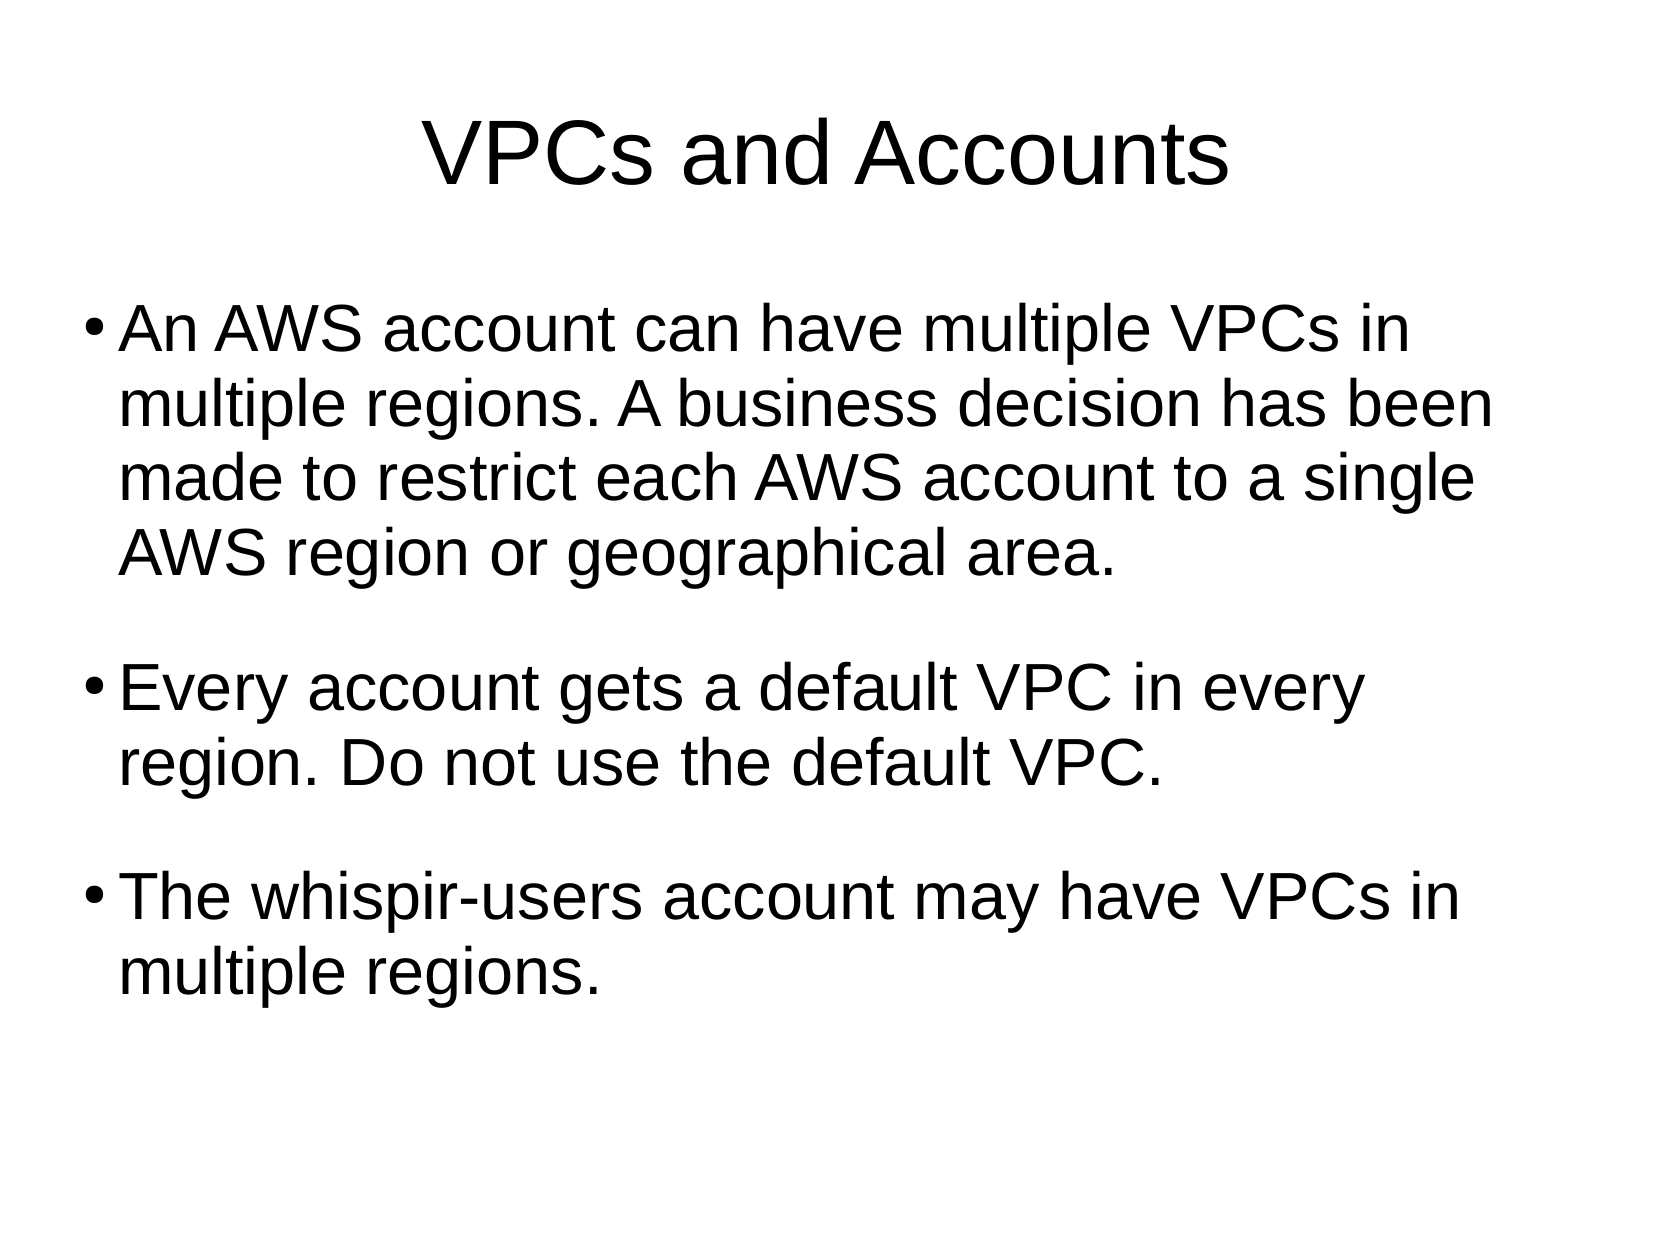

# VPCs and Accounts
An AWS account can have multiple VPCs in multiple regions. A business decision has been made to restrict each AWS account to a single AWS region or geographical area.
Every account gets a default VPC in every region. Do not use the default VPC.
The whispir-users account may have VPCs in multiple regions.